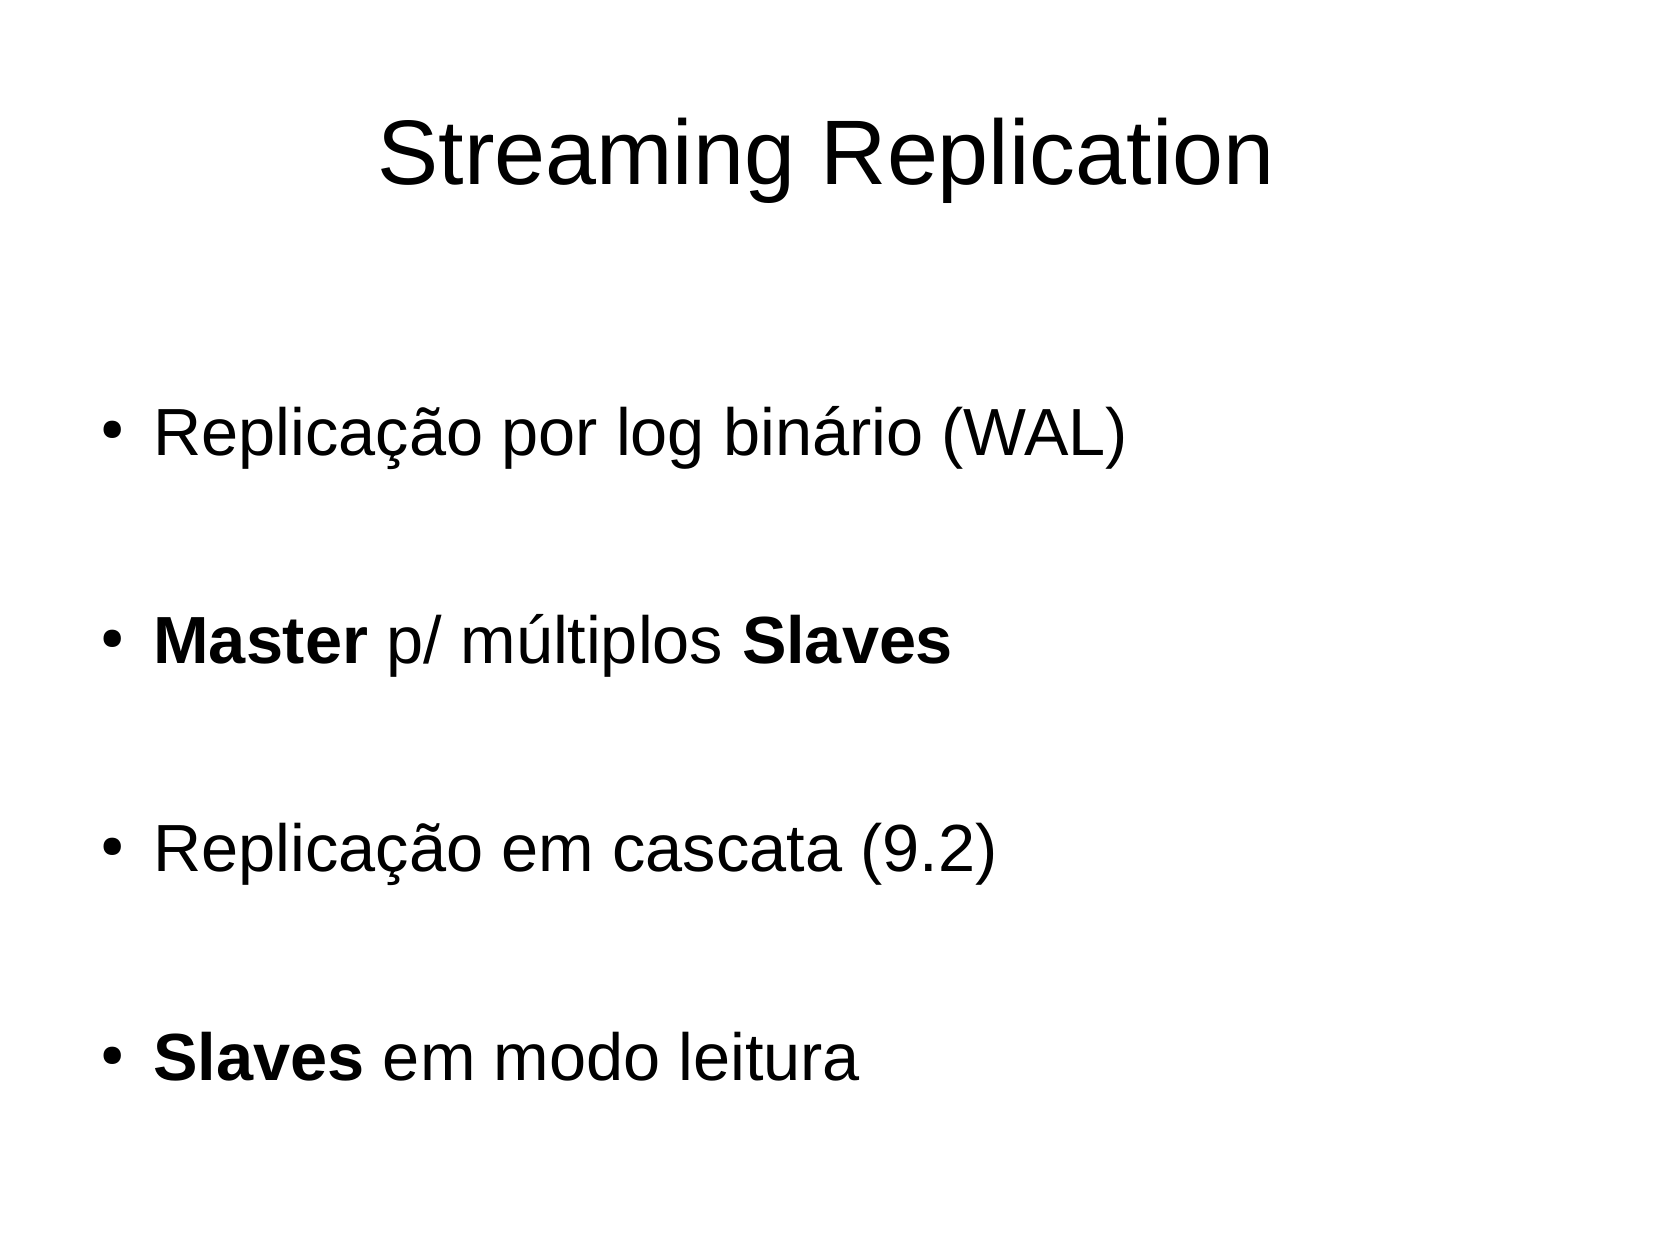

# Streaming Replication
Replicação por log binário (WAL)
Master p/ múltiplos Slaves
Replicação em cascata (9.2)
Slaves em modo leitura